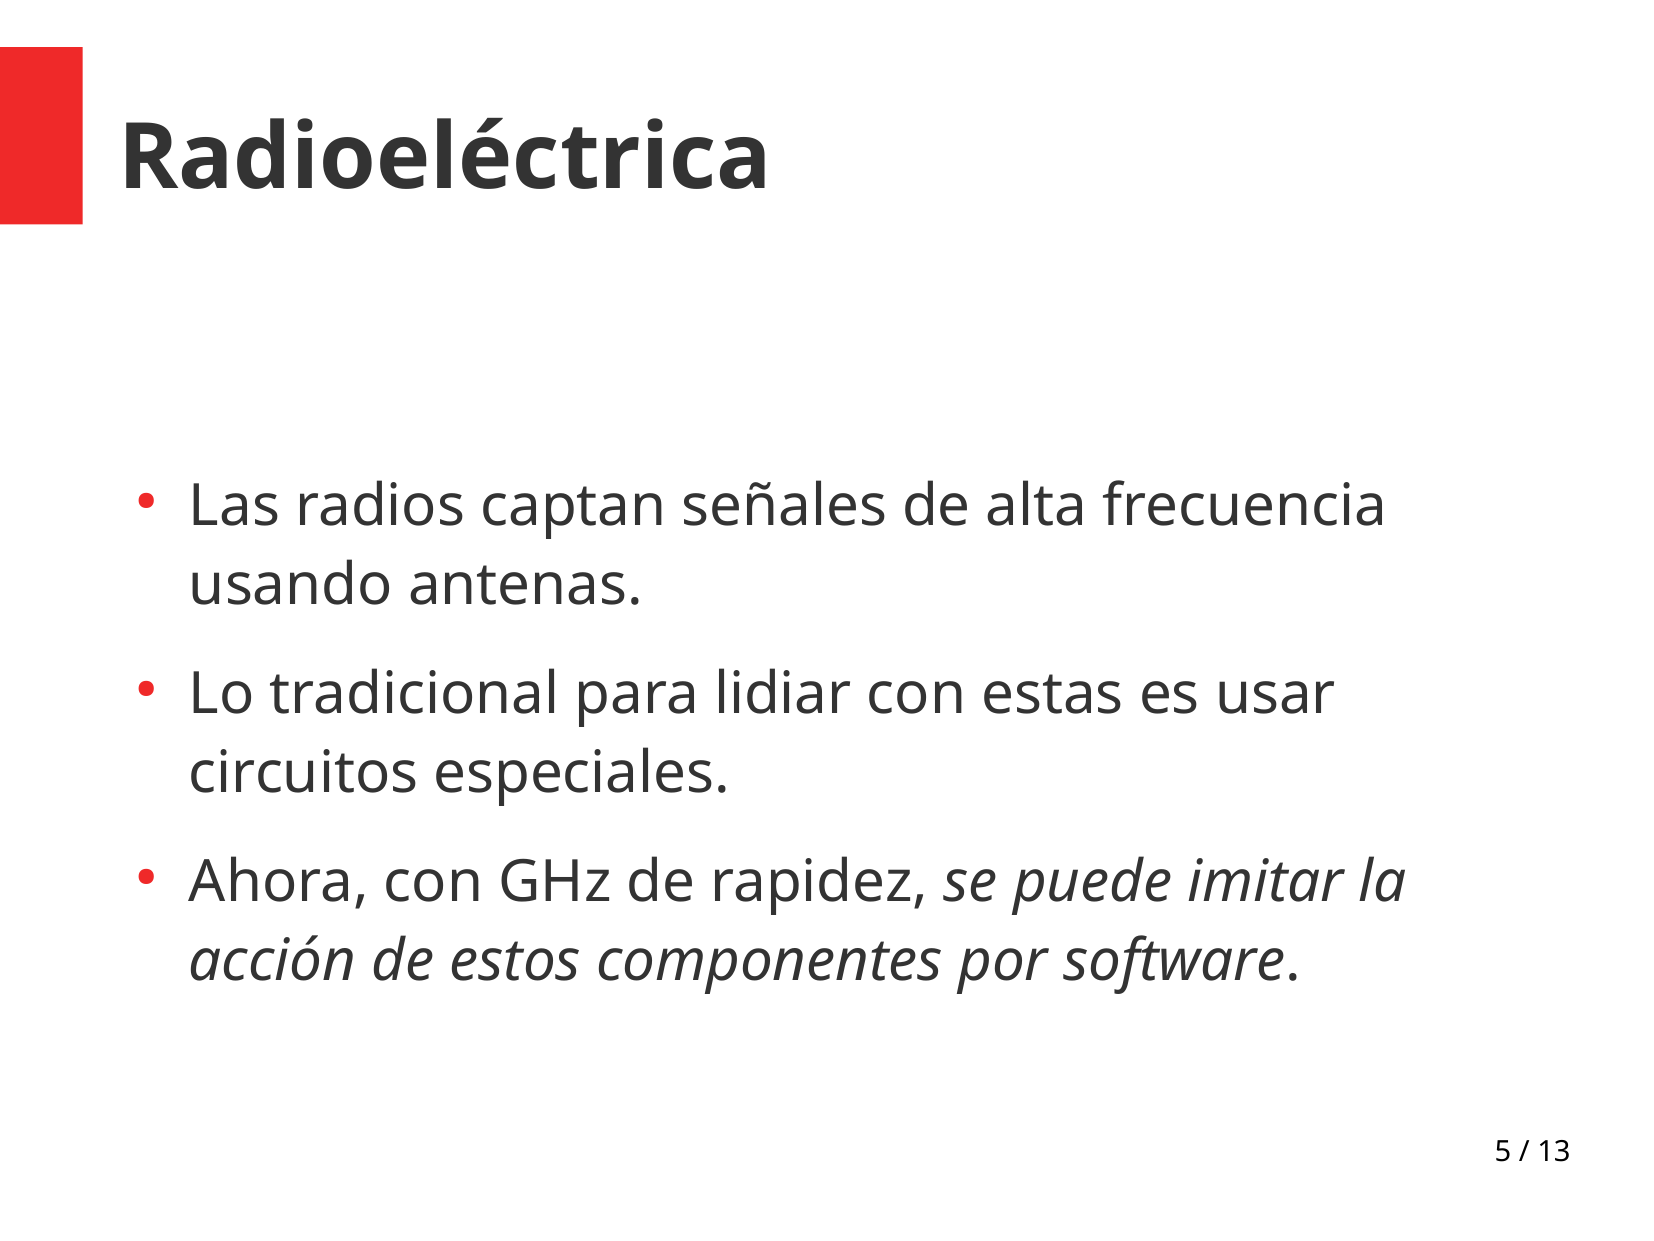

# Radioeléctrica
Las radios captan señales de alta frecuencia usando antenas.
Lo tradicional para lidiar con estas es usar circuitos especiales.
Ahora, con GHz de rapidez, se puede imitar la acción de estos componentes por software.
5